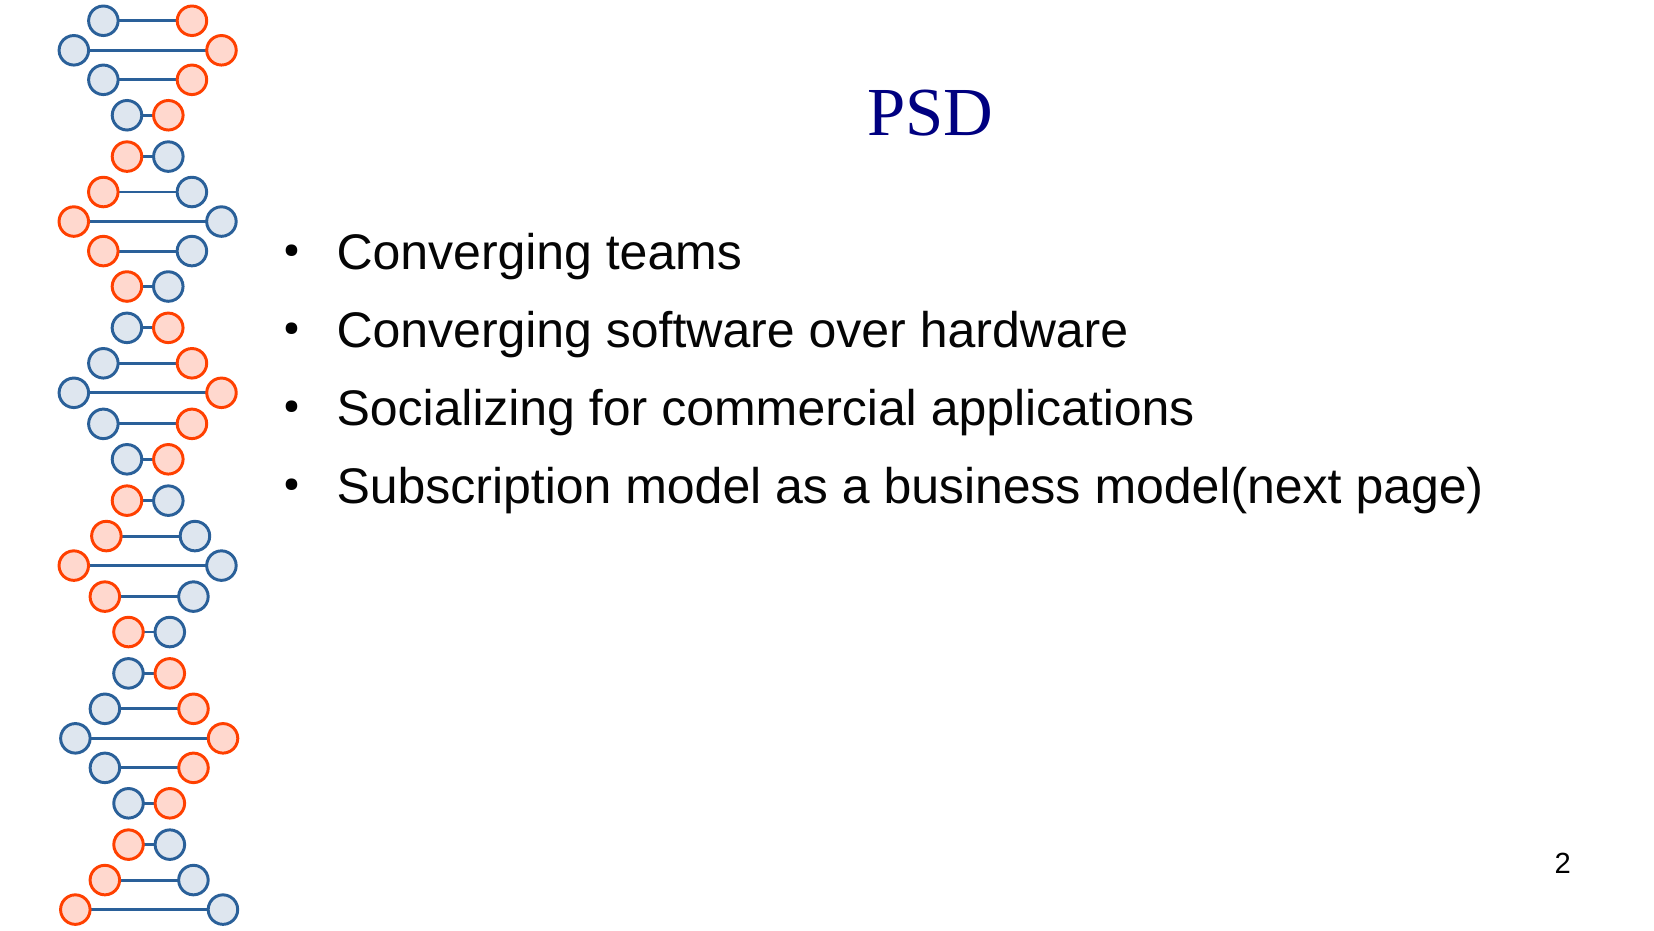

# PSD
Converging teams
Converging software over hardware
Socializing for commercial applications
Subscription model as a business model(next page)
2